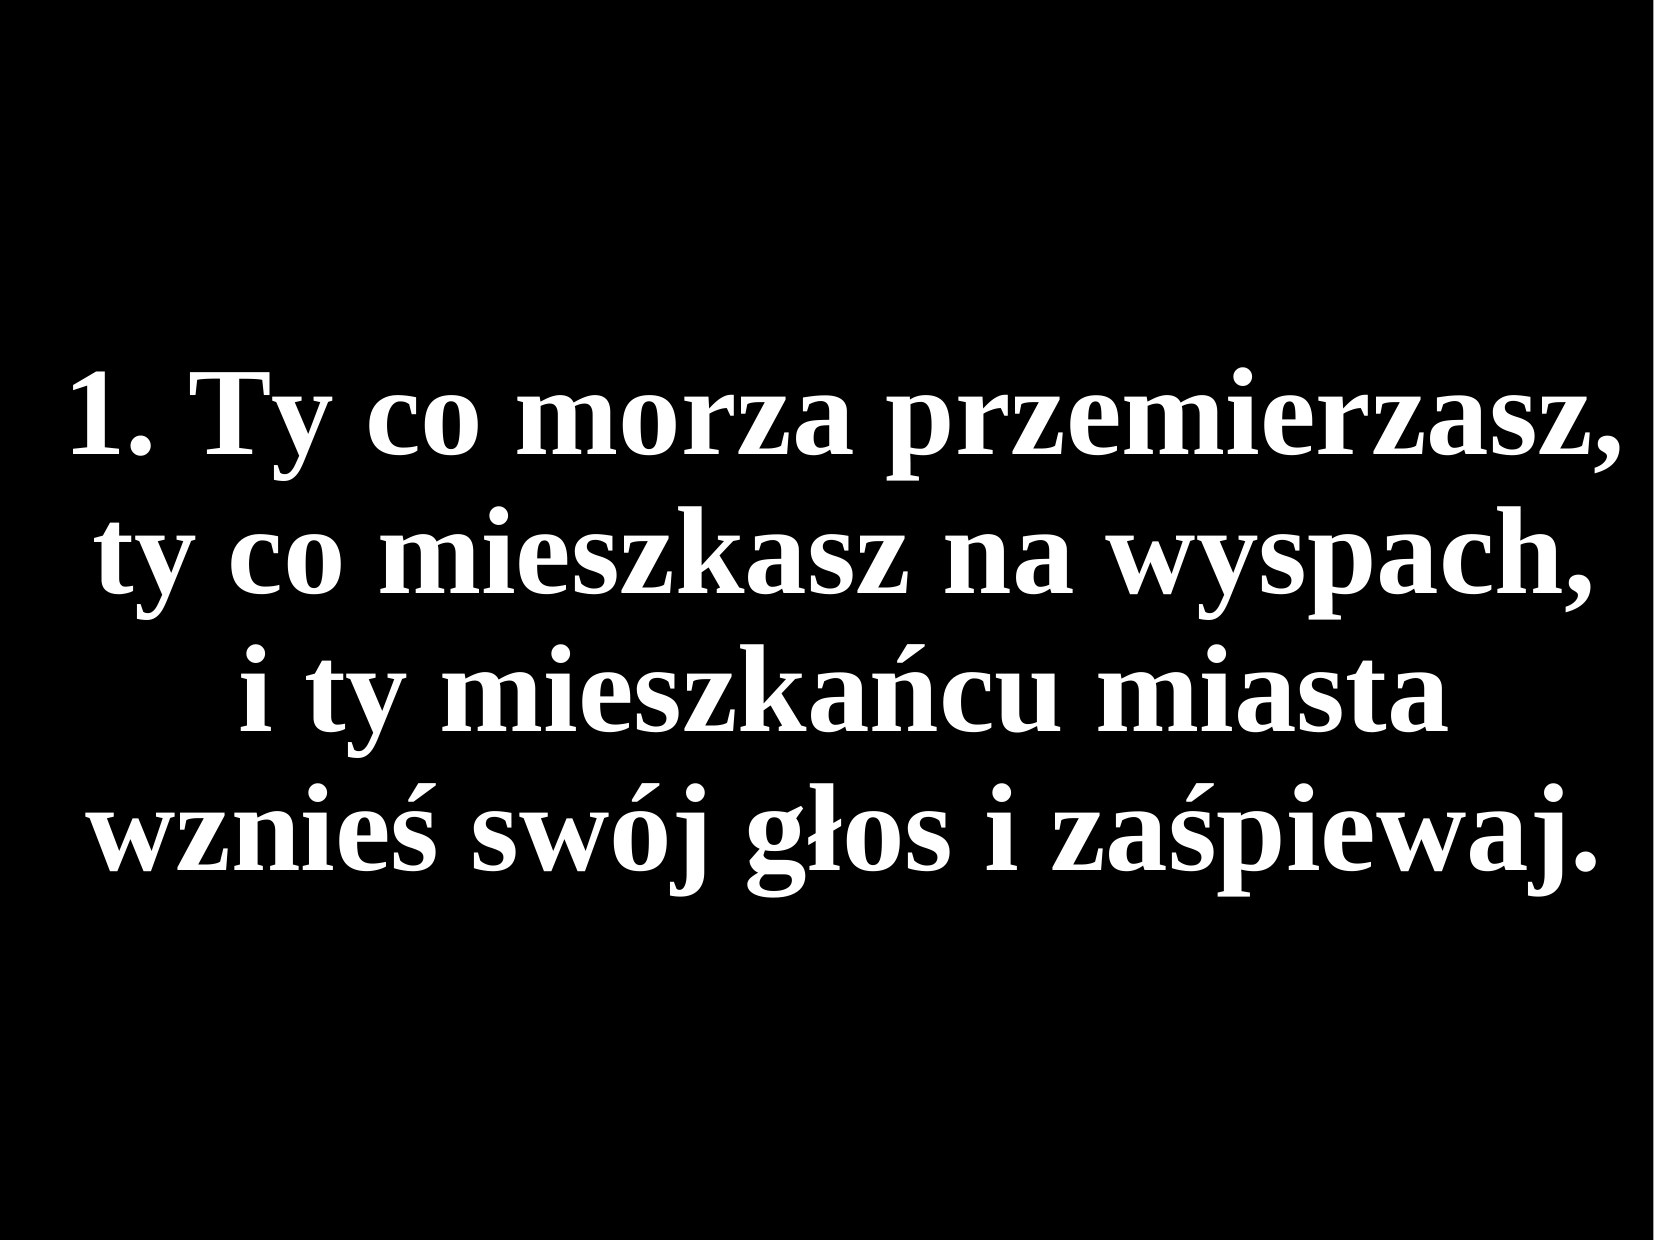

# 1. Ty co morza przemierzasz,
ty co mieszkasz na wyspach,
i ty mieszkańcu miasta
wznieś swój głos i zaśpiewaj.